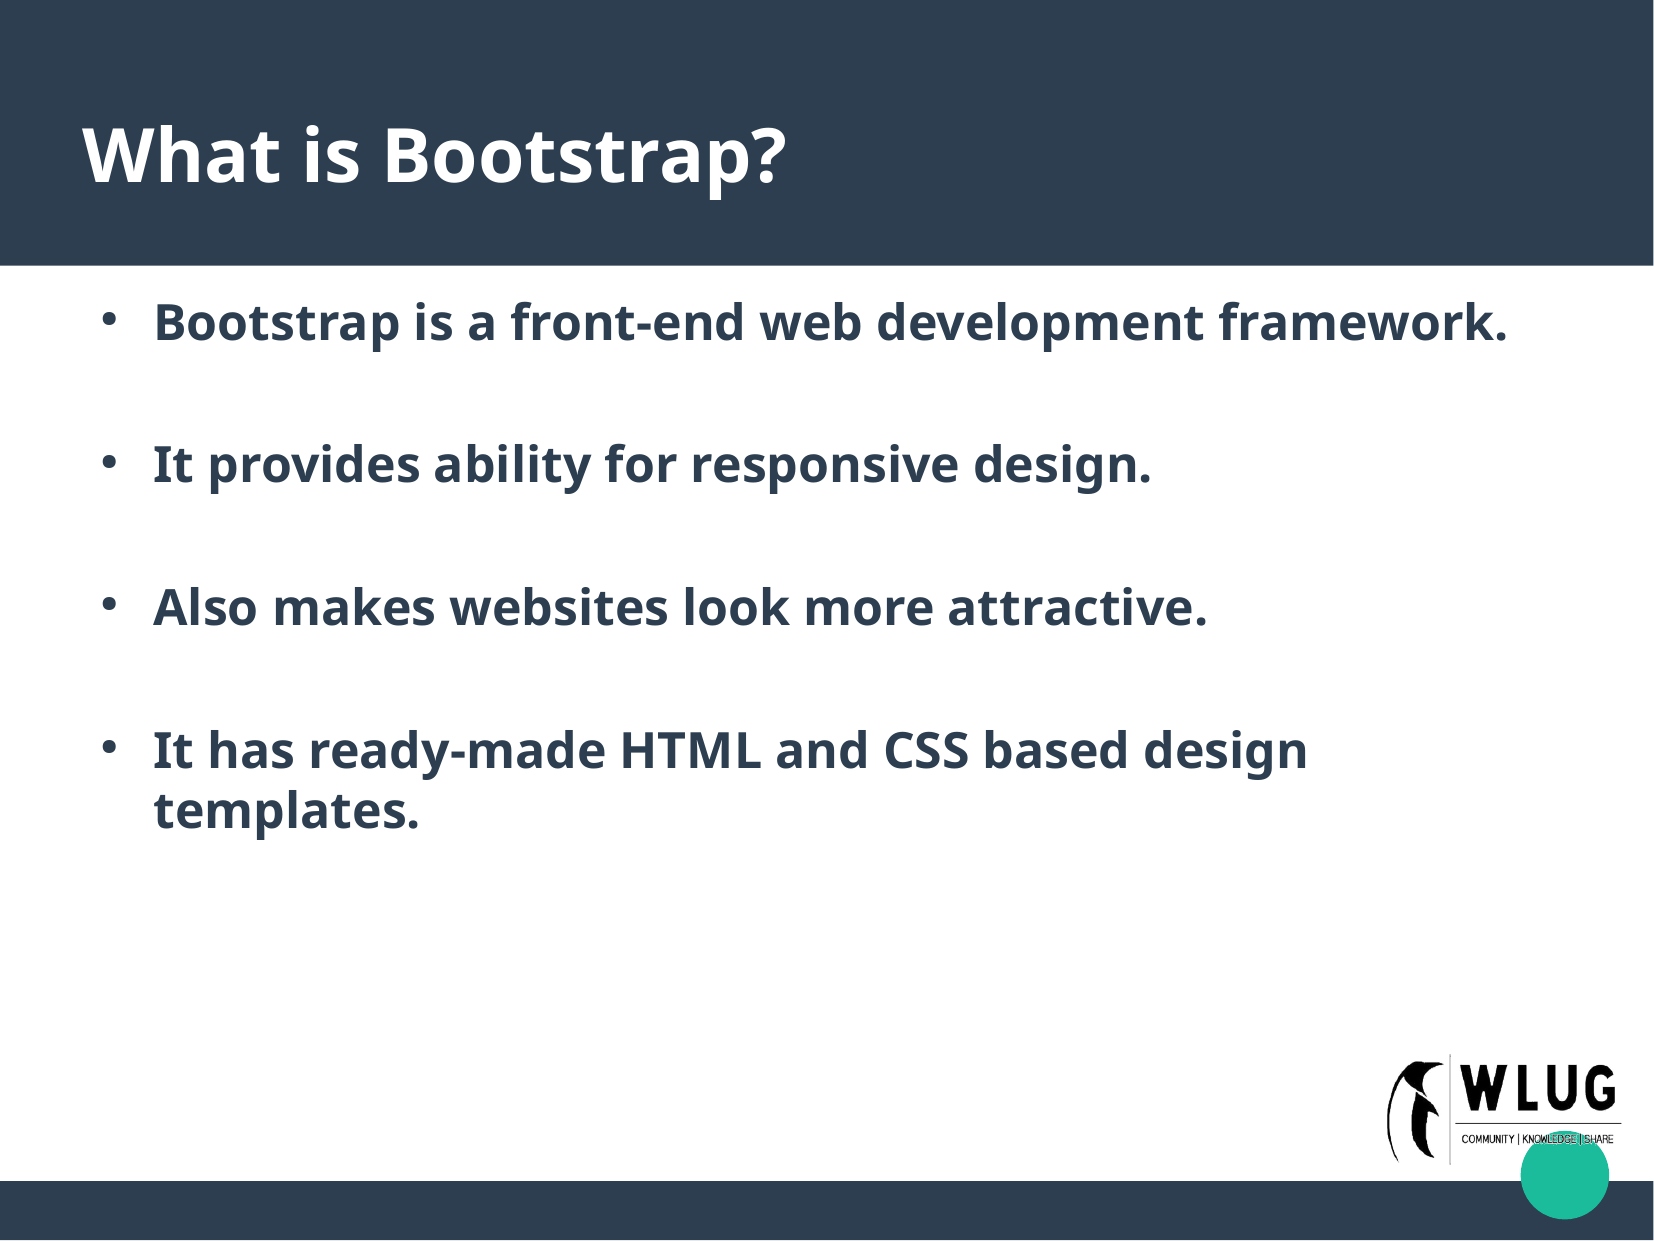

# What is Bootstrap?
Bootstrap is a front-end web development framework.
It provides ability for responsive design.
Also makes websites look more attractive.
It has ready-made HTML and CSS based design templates.